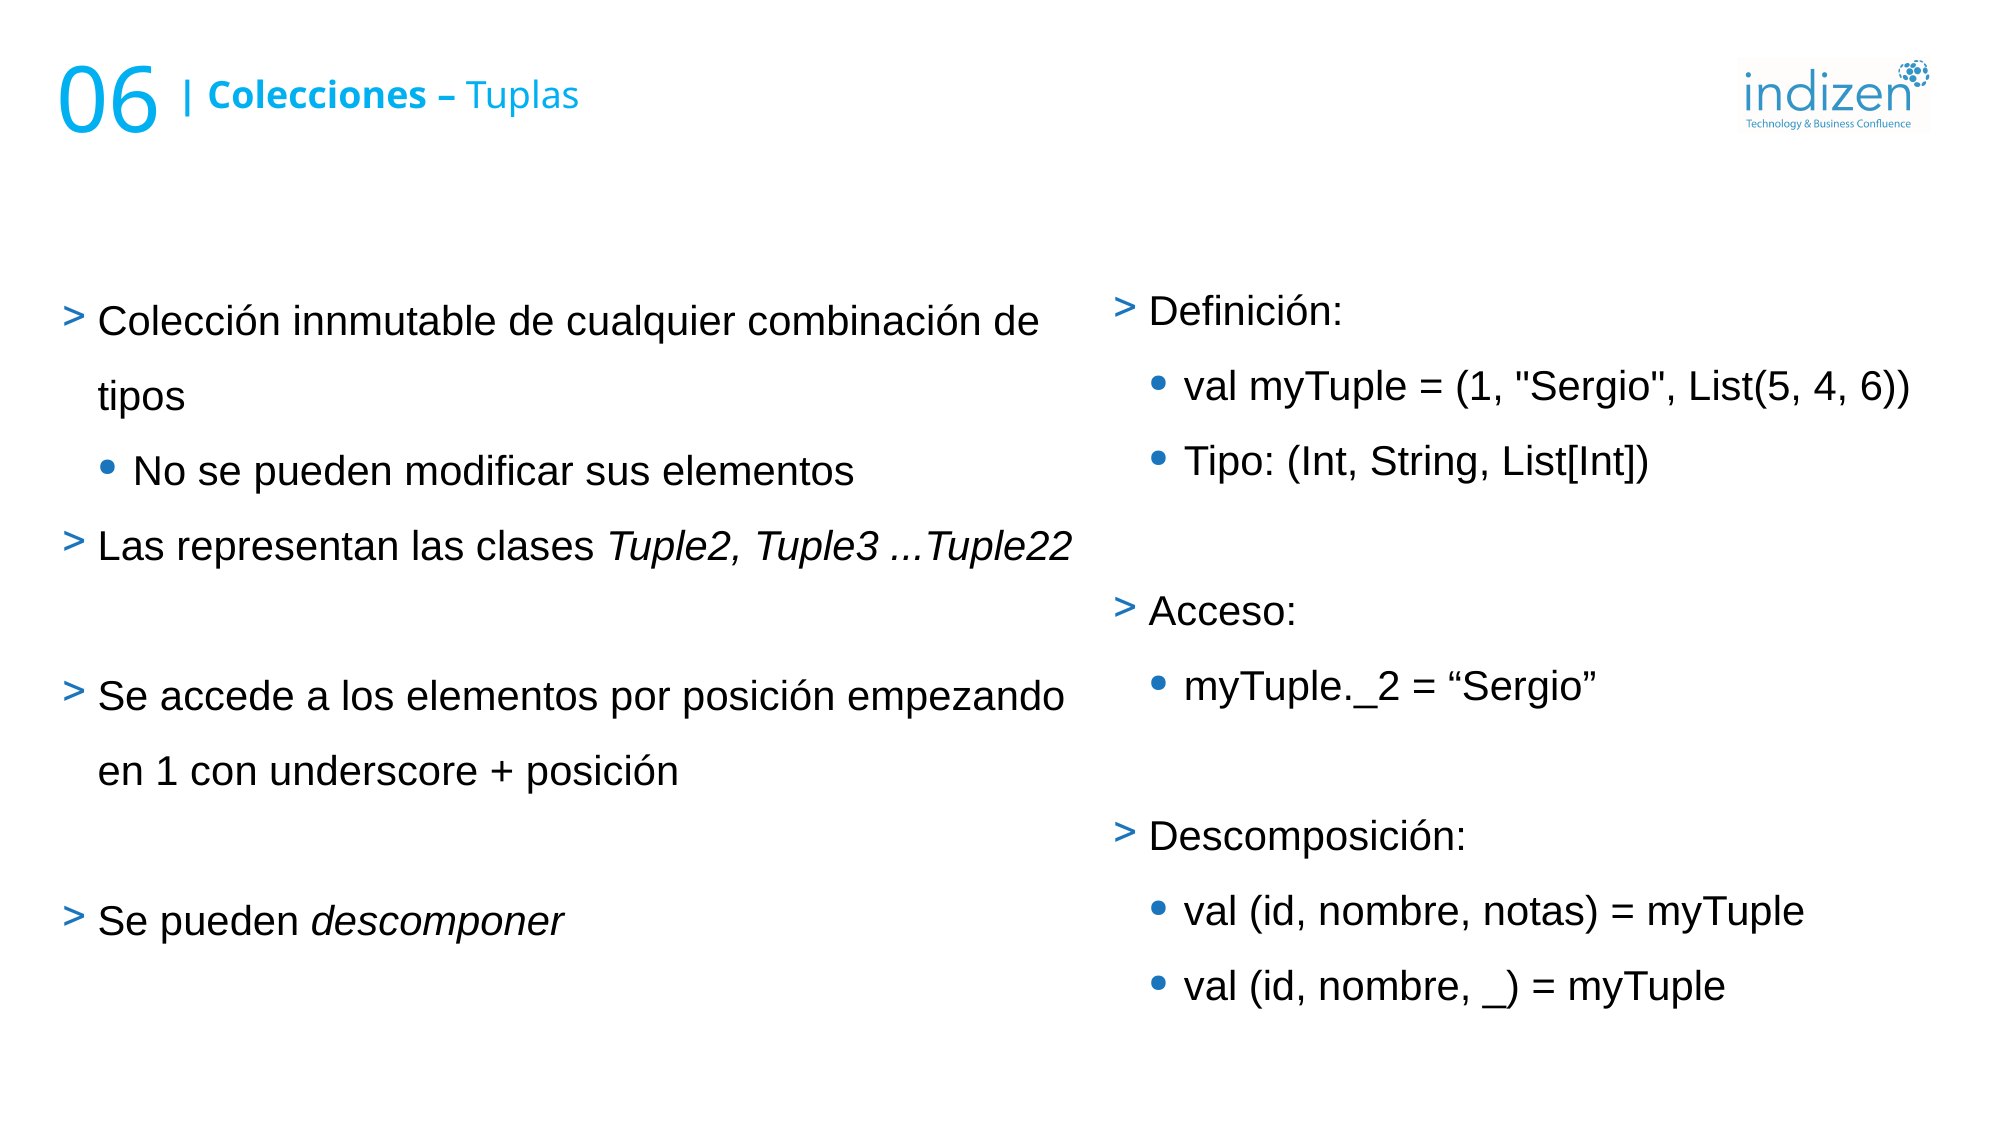

06
| Colecciones – Tuplas
Definición:
val myTuple = (1, "Sergio", List(5, 4, 6))
Tipo: (Int, String, List[Int])
Acceso:
myTuple._2 = “Sergio”
Descomposición:
val (id, nombre, notas) = myTuple
val (id, nombre, _) = myTuple
Colección innmutable de cualquier combinación de tipos
No se pueden modificar sus elementos
Las representan las clases Tuple2, Tuple3 ...Tuple22
Se accede a los elementos por posición empezando en 1 con underscore + posición
Se pueden descomponer